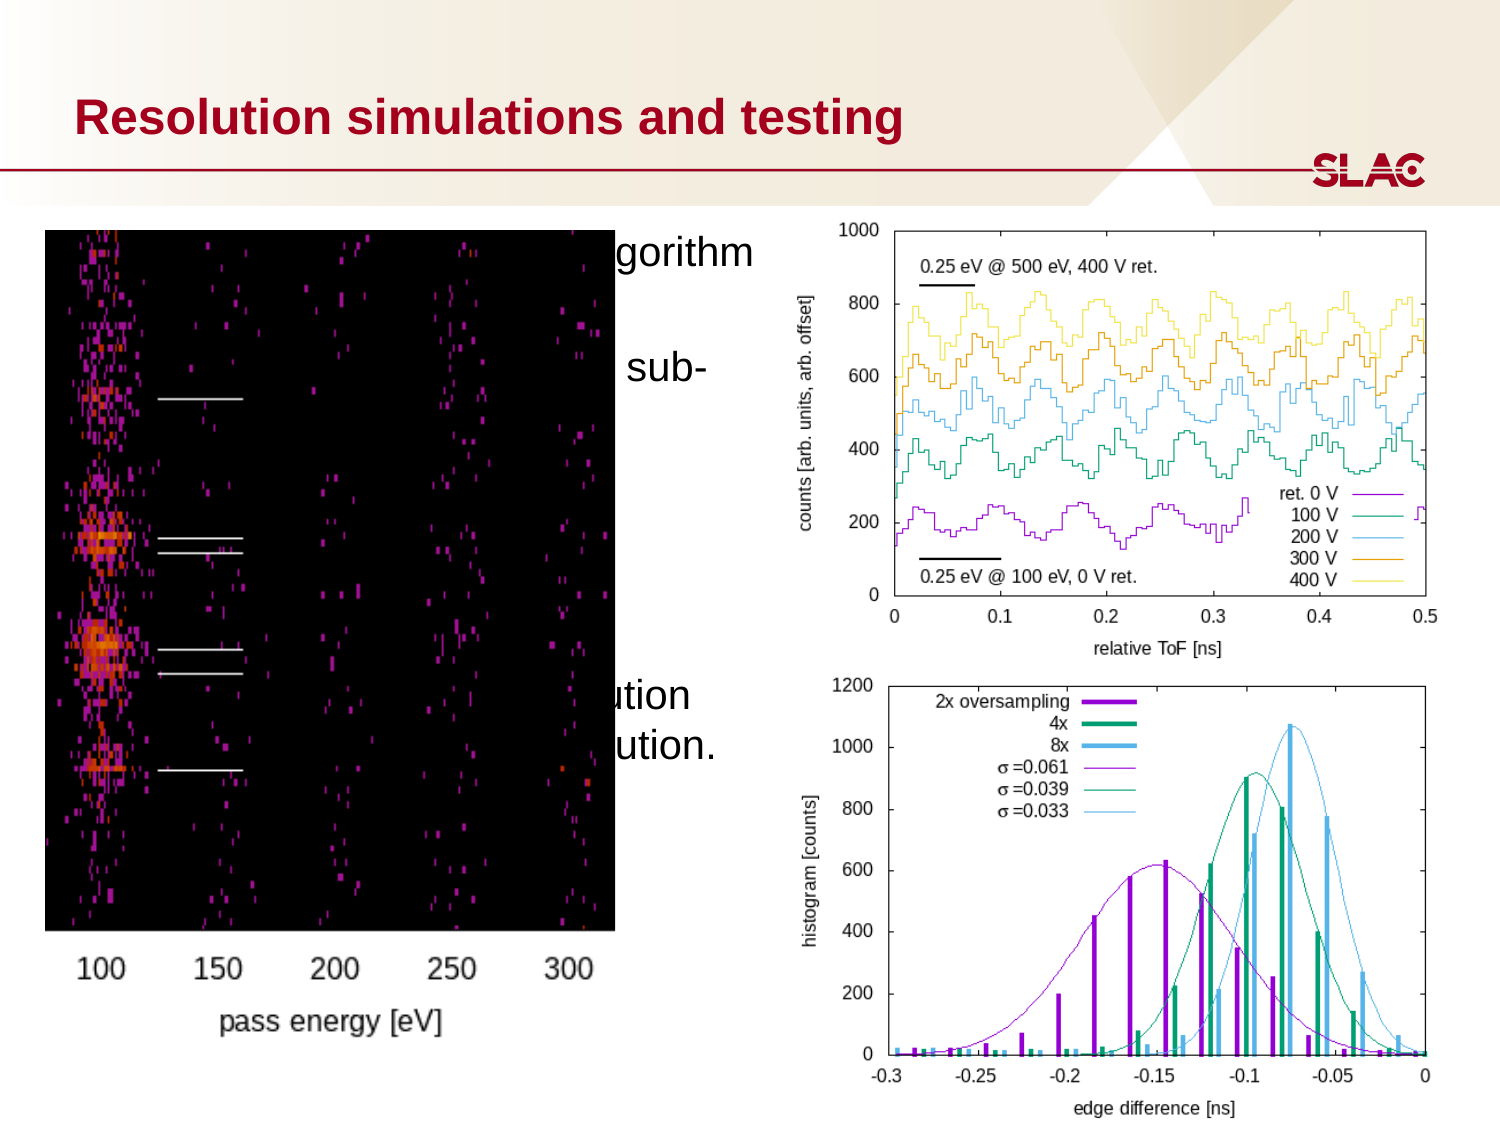

# Resolution simulations and testing
Laser lab signal allowed algorithm development
Simulations show need for sub-sampling resolution
Argon data for ¼ eV resolution e.g. 50ps arrival time resolution. Uses 4x upsampling